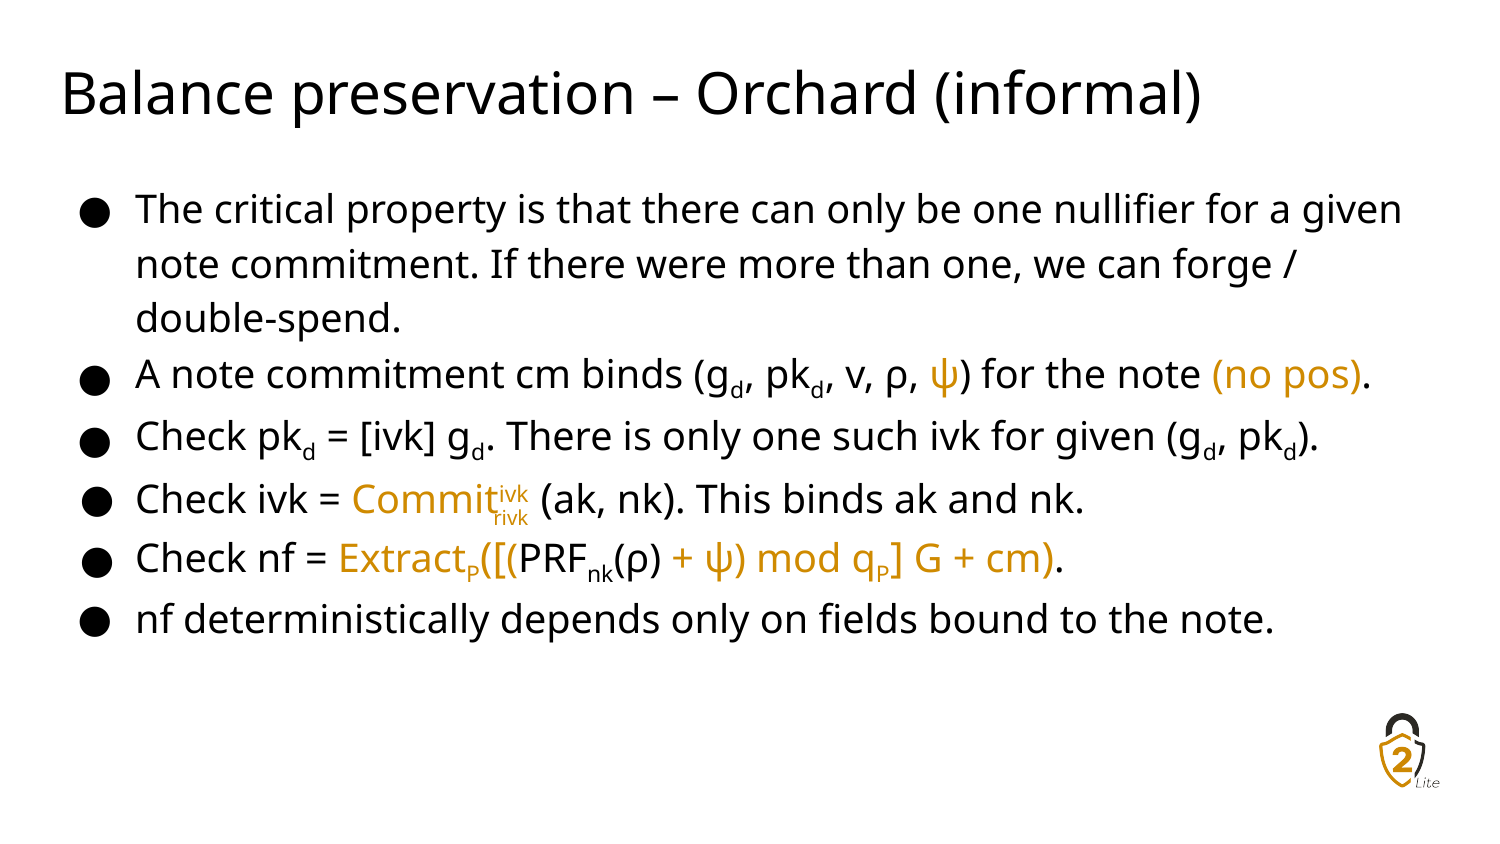

# Balance preservation – Orchard (informal)
The critical property is that there can only be one nullifier for a given note commitment. If there were more than one, we can forge / double-spend.
A note commitment cm binds (gd, pkd, v, ρ, ψ) for the note (no pos).
Check pkd = [ivk] gd. There is only one such ivk for given (gd, pkd).
Check ivk = Commitivk (ak, nk). This binds ak and nk.
Check nf = ExtractP([(PRFnk(ρ) + ψ) mod qP] G + cm).
nf deterministically depends only on fields bound to the note.
rivk